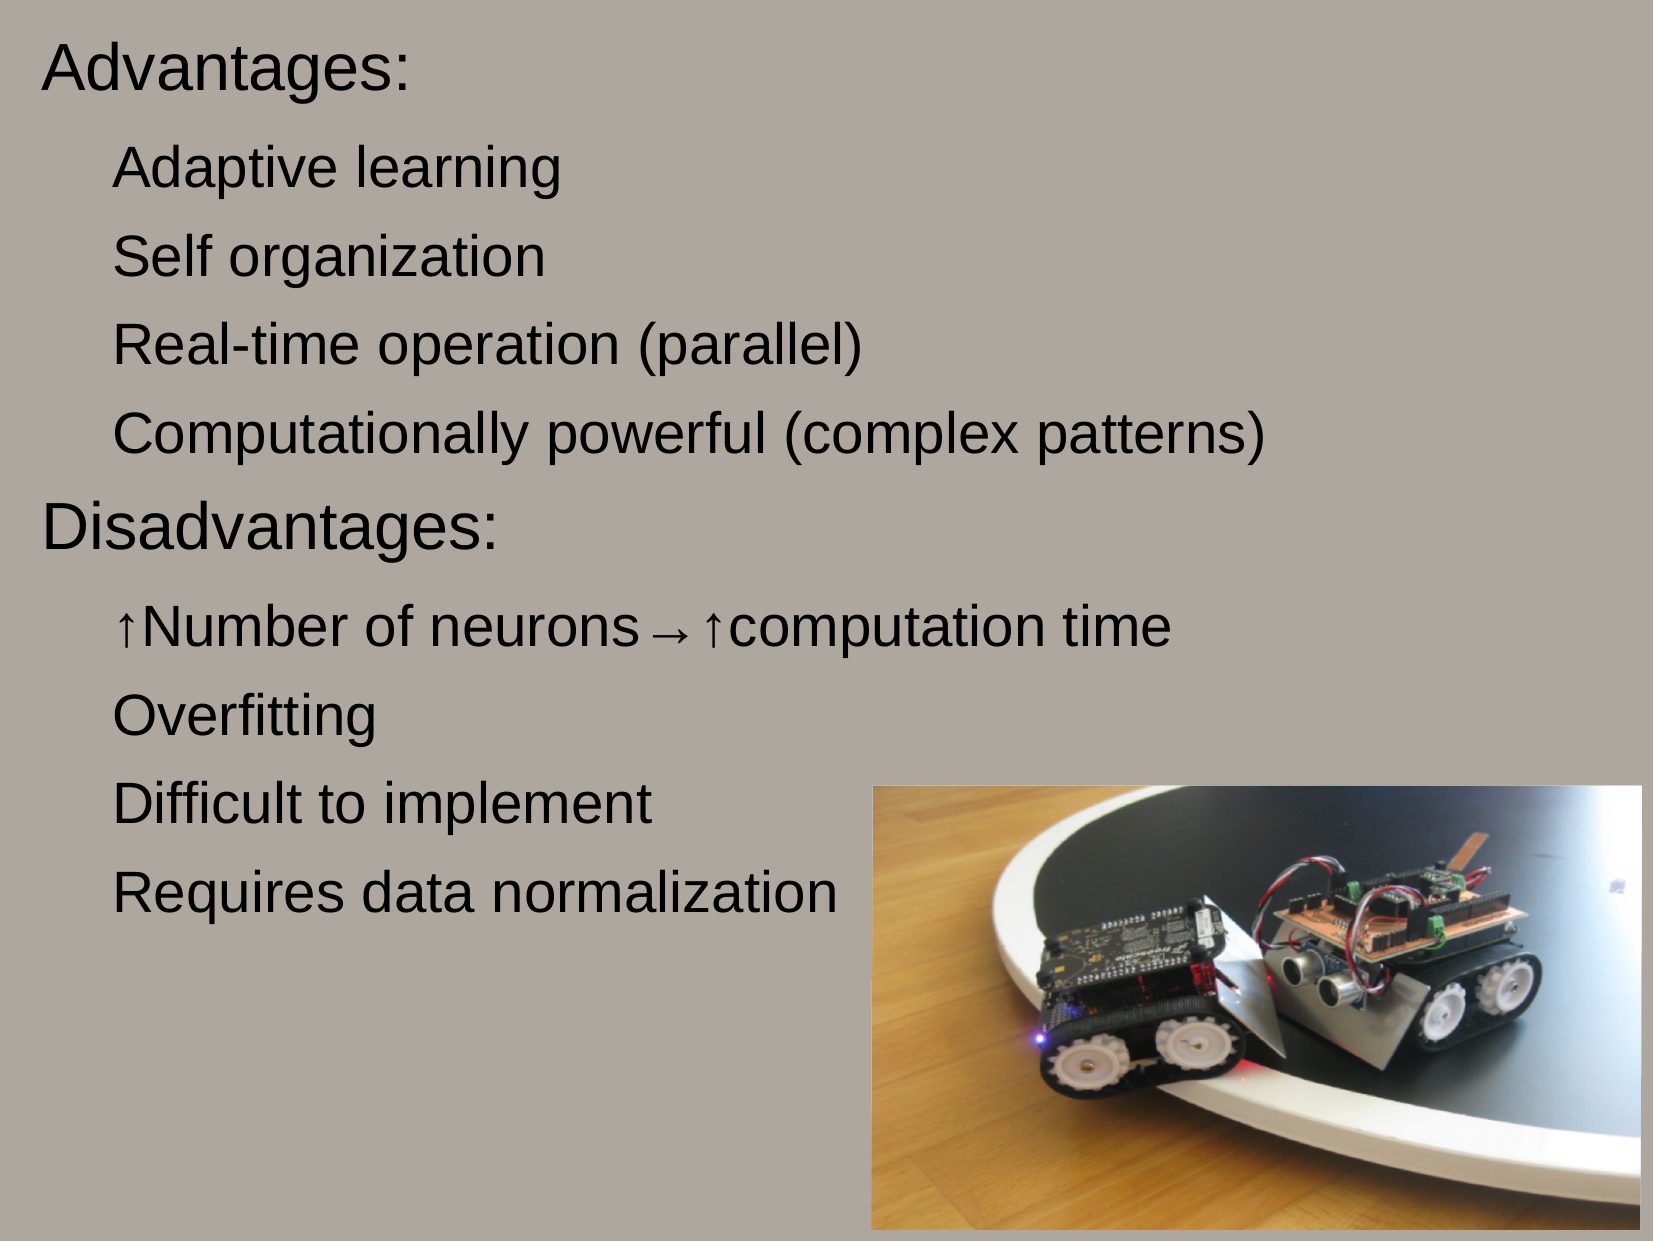

# Advantages:
Adaptive learning
Self organization
Real-time operation (parallel)
Computationally powerful (complex patterns)
Disadvantages:
↑Number of neurons→↑computation time
Overfitting
Difficult to implement
Requires data normalization